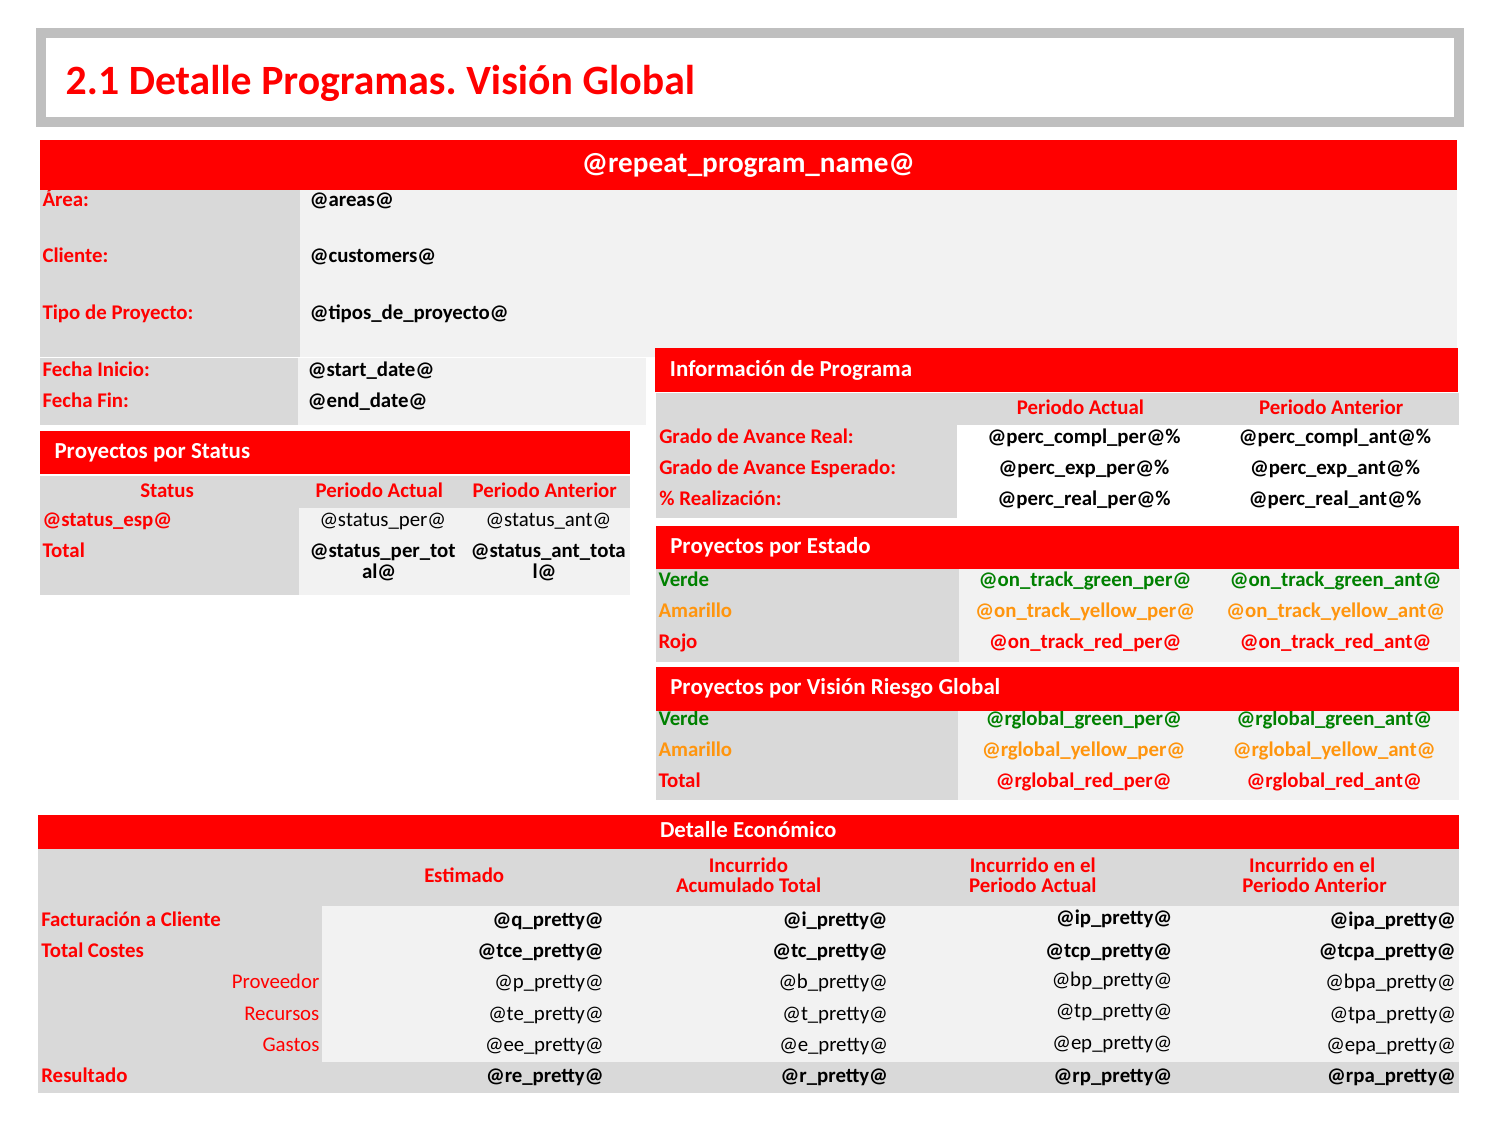

2.1 Detalle Programas. Visión Global
| @repeat\_program\_name@ |
| --- |
| Área: | @areas@ |
| --- | --- |
| Cliente: | @customers@ |
| Tipo de Proyecto: | @tipos\_de\_proyecto@ |
| Información de Programa |
| --- |
| Fecha Inicio: | @start\_date@ |
| --- | --- |
| Fecha Fin: | @end\_date@ |
| | Periodo Actual | Periodo Anterior |
| --- | --- | --- |
| Grado de Avance Real: | @perc\_compl\_per@% | @perc\_compl\_ant@% |
| Grado de Avance Esperado: | @perc\_exp\_per@% | @perc\_exp\_ant@% |
| % Realización: | @perc\_real\_per@% | @perc\_real\_ant@% |
| Proyectos por Status |
| --- |
| Status | Periodo Actual | Periodo Anterior |
| --- | --- | --- |
| @status\_esp@ | @status\_per@ | @status\_ant@ |
| Total | @status\_per\_total@ | @status\_ant\_total@ |
| Proyectos por Estado |
| --- |
| Verde | @on\_track\_green\_per@ | @on\_track\_green\_ant@ |
| --- | --- | --- |
| Amarillo | @on\_track\_yellow\_per@ | @on\_track\_yellow\_ant@ |
| Rojo | @on\_track\_red\_per@ | @on\_track\_red\_ant@ |
| Proyectos por Visión Riesgo Global |
| --- |
| Verde | @rglobal\_green\_per@ | @rglobal\_green\_ant@ |
| --- | --- | --- |
| Amarillo | @rglobal\_yellow\_per@ | @rglobal\_yellow\_ant@ |
| Total | @rglobal\_red\_per@ | @rglobal\_red\_ant@ |
| Detalle Económico | | | | | | | | |
| --- | --- | --- | --- | --- | --- | --- | --- | --- |
| | Estimado | | Incurrido Acumulado Total | | Incurrido en el Periodo Actual | | Incurrido en el Periodo Anterior | |
| Facturación a Cliente | @q\_pretty@ | | @i\_pretty@ | | @ip\_pretty@ | | @ipa\_pretty@ | |
| Total Costes | @tce\_pretty@ | | @tc\_pretty@ | | @tcp\_pretty@ | | @tcpa\_pretty@ | |
| Proveedor | | @p\_pretty@ | | @b\_pretty@ | | @bp\_pretty@ | | @bpa\_pretty@ |
| Recursos | | @te\_pretty@ | | @t\_pretty@ | | @tp\_pretty@ | | @tpa\_pretty@ |
| Gastos | | @ee\_pretty@ | | @e\_pretty@ | | @ep\_pretty@ | | @epa\_pretty@ |
| Resultado | | @re\_pretty@ | | @r\_pretty@ | | @rp\_pretty@ | | @rpa\_pretty@ |